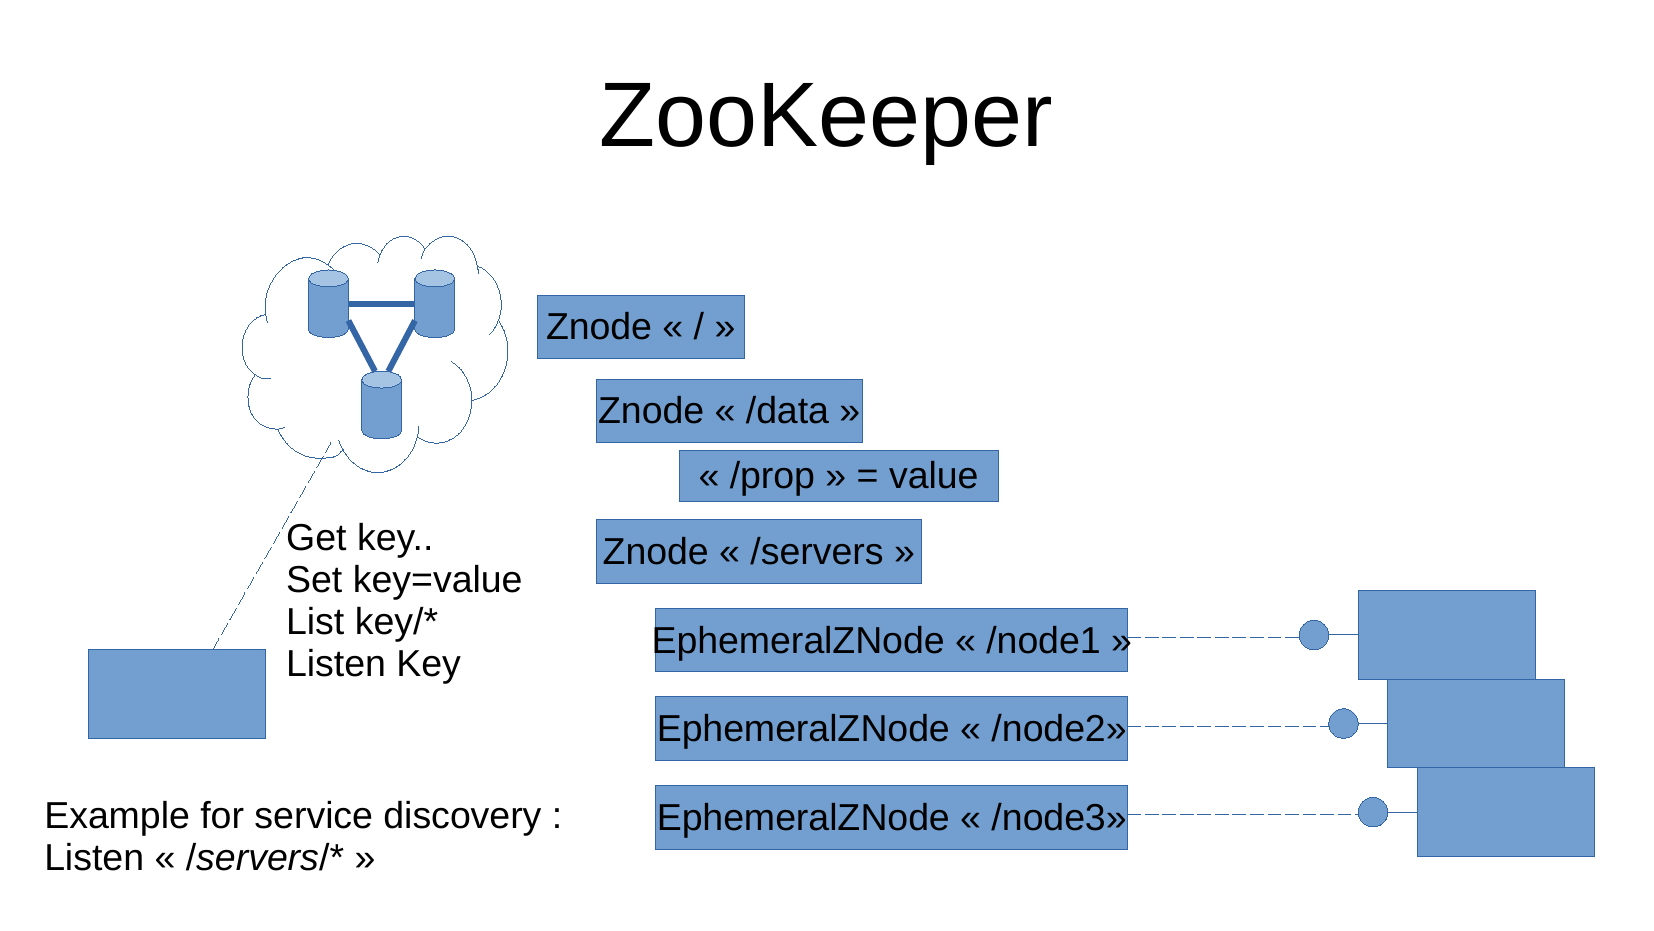

# ZooKeeper
Znode « / »
Znode « /data »
« /prop » = value
Get key..
Set key=value
List key/*
Listen Key
Znode « /servers »
EphemeralZNode « /node1 »
EphemeralZNode « /node2»
EphemeralZNode « /node3»
Example for service discovery :
Listen « /servers/* »